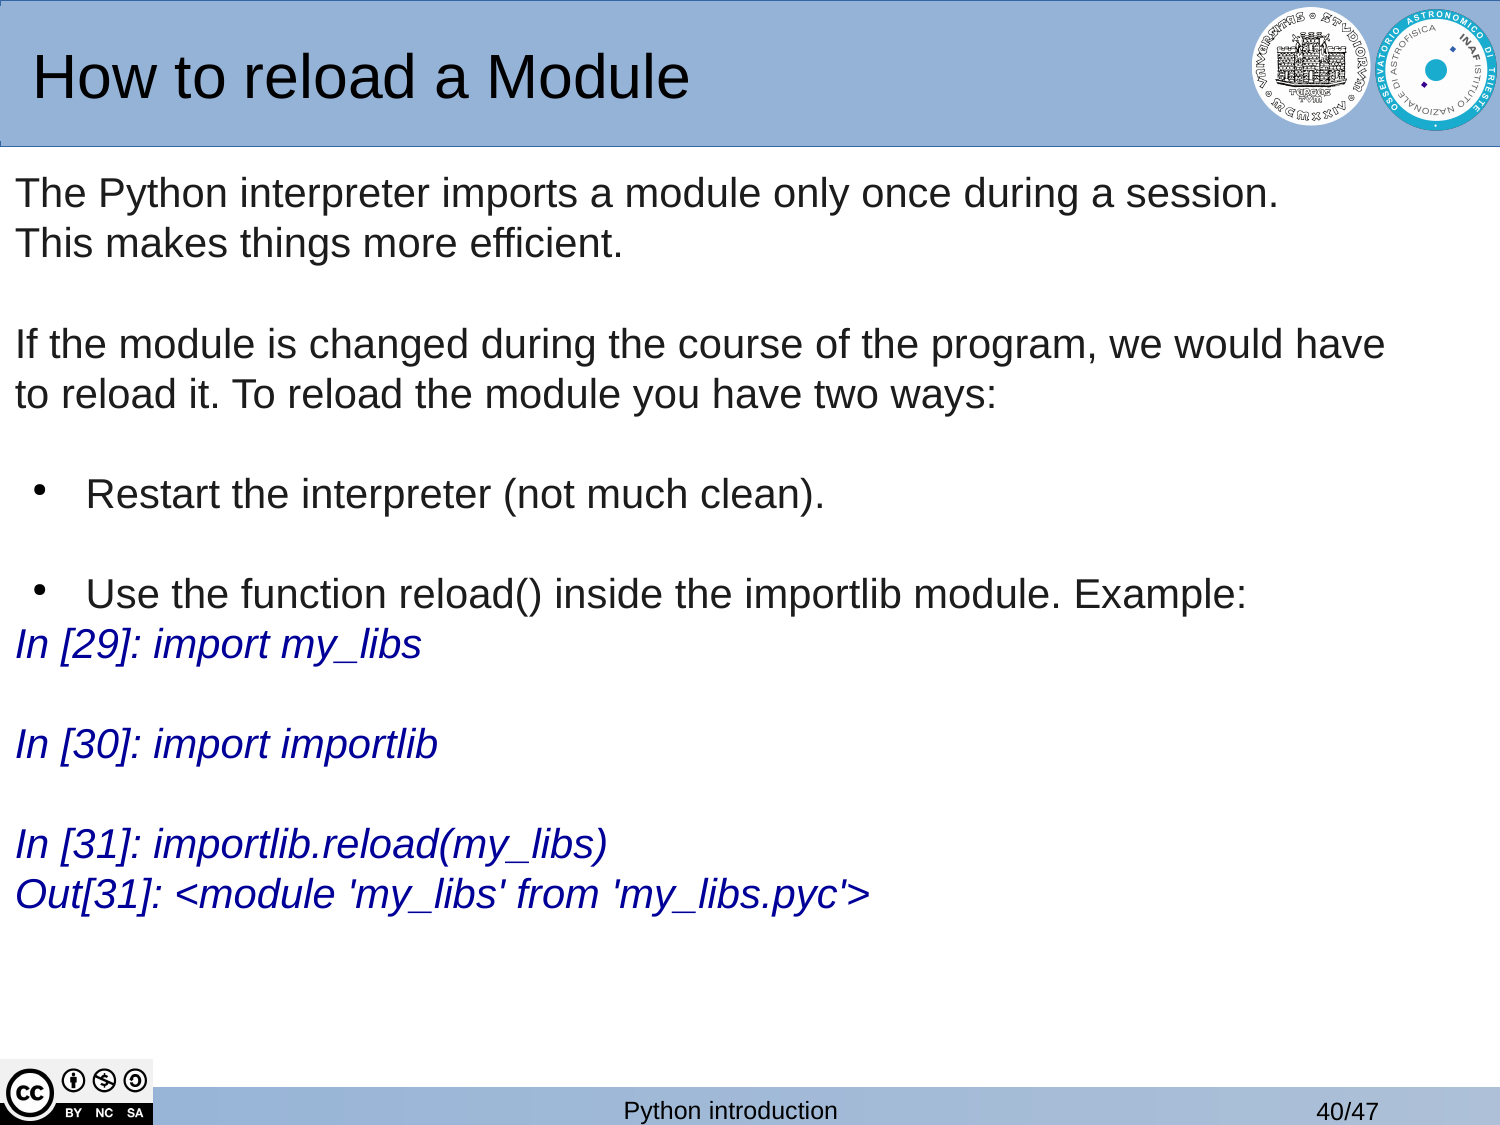

How to reload a Module
# The Python interpreter imports a module only once during a session.
This makes things more efficient.
If the module is changed during the course of the program, we would have to reload it. To reload the module you have two ways:
Restart the interpreter (not much clean).
Use the function reload() inside the importlib module. Example:
In [29]: import my_libs
In [30]: import importlib
In [31]: importlib.reload(my_libs)
Out[31]: <module 'my_libs' from 'my_libs.pyc'>